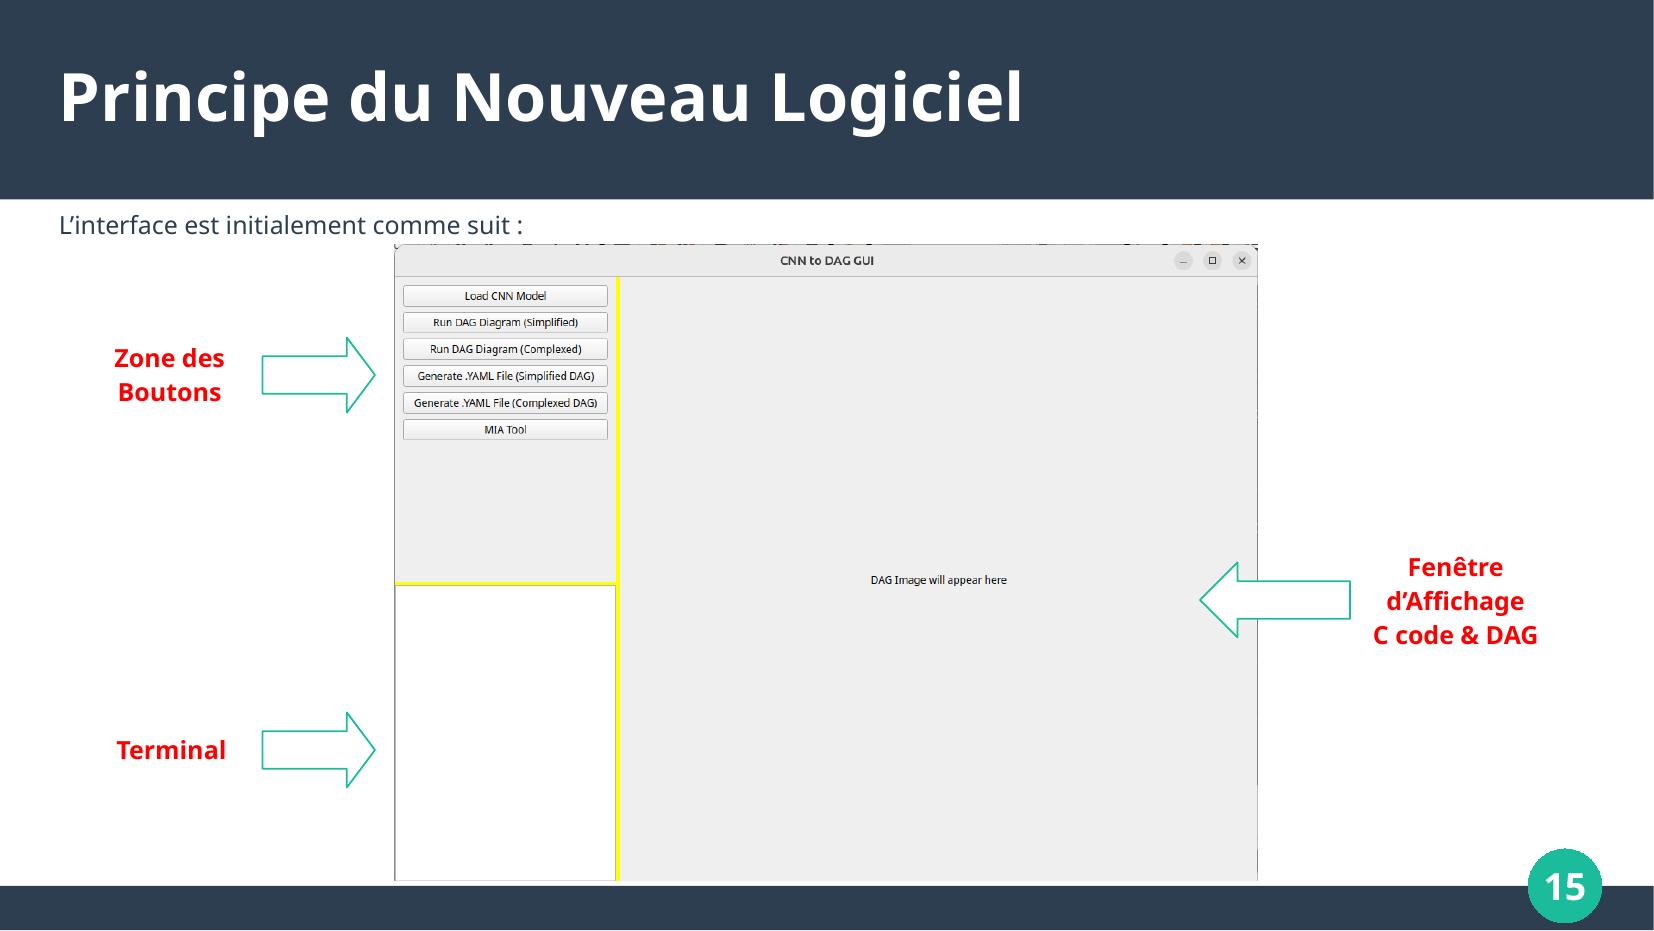

Principe du Nouveau Logiciel
# L’interface est initialement comme suit :
Zone des Boutons
Fenêtre d’Affichage
C code & DAG
Terminal
15